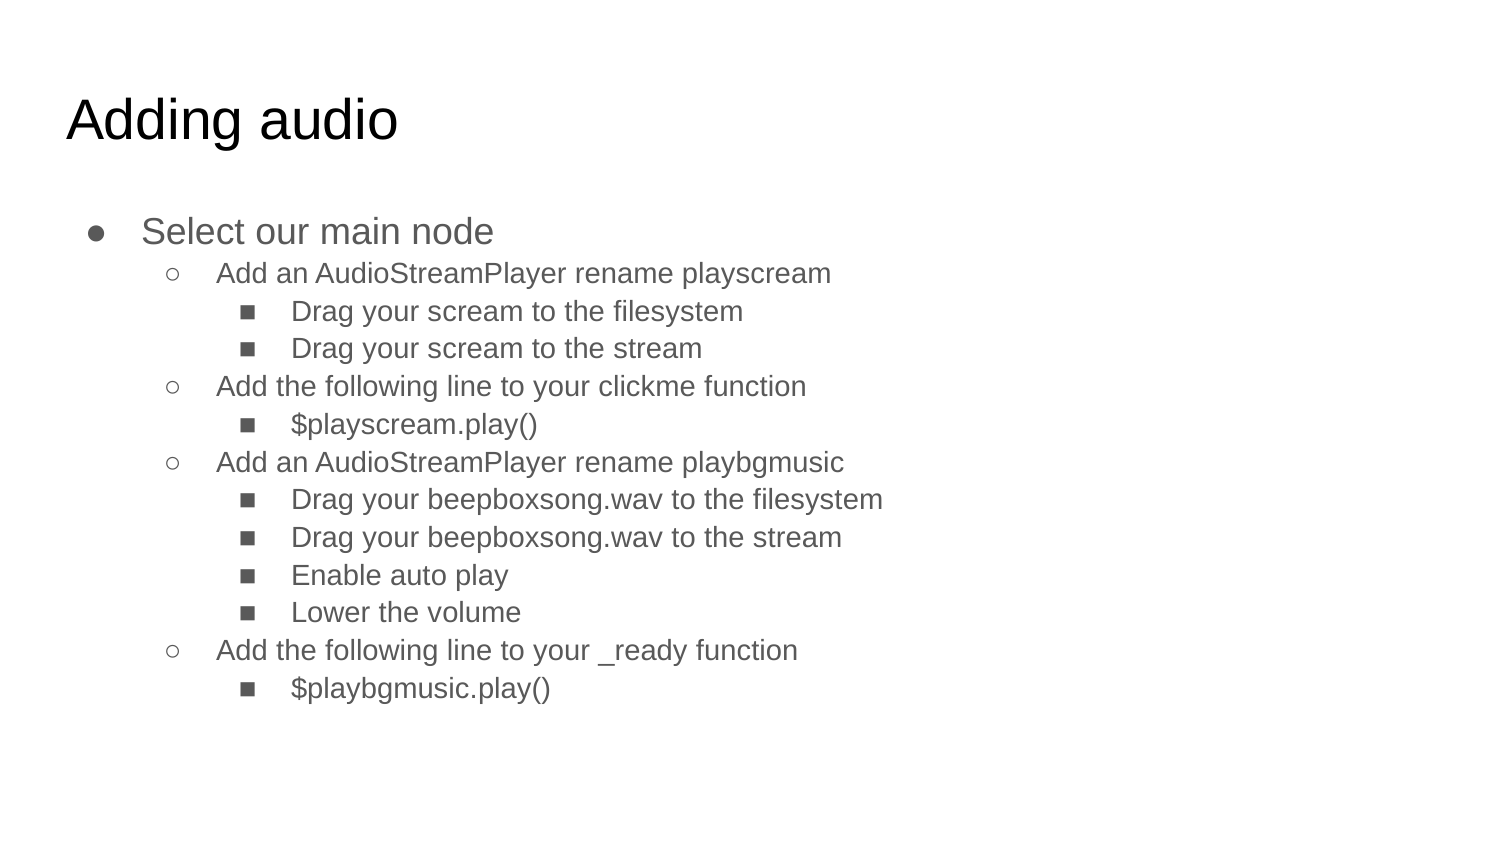

# Adding audio
Select our main node
Add an AudioStreamPlayer rename playscream
Drag your scream to the filesystem
Drag your scream to the stream
Add the following line to your clickme function
$playscream.play()
Add an AudioStreamPlayer rename playbgmusic
Drag your beepboxsong.wav to the filesystem
Drag your beepboxsong.wav to the stream
Enable auto play
Lower the volume
Add the following line to your _ready function
$playbgmusic.play()